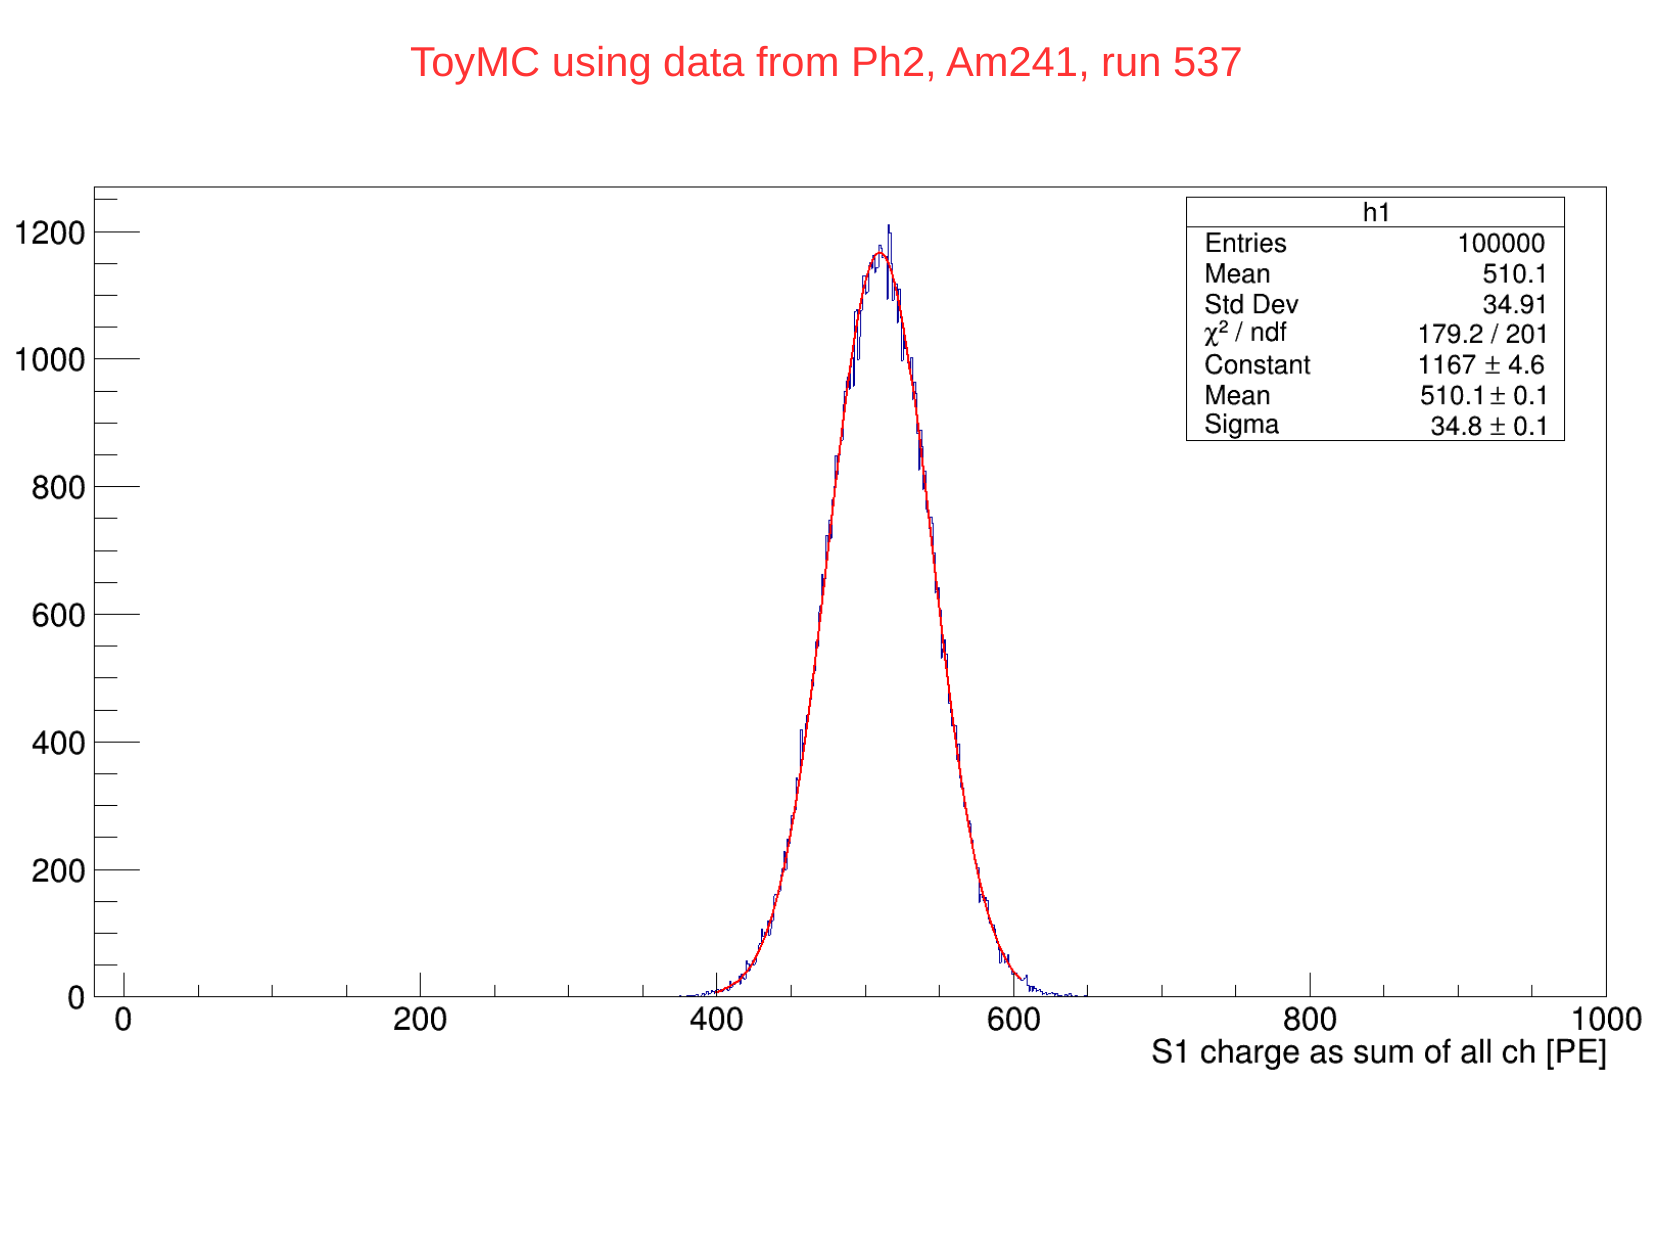

ToyMC using data from Ph2, Am241, run 537